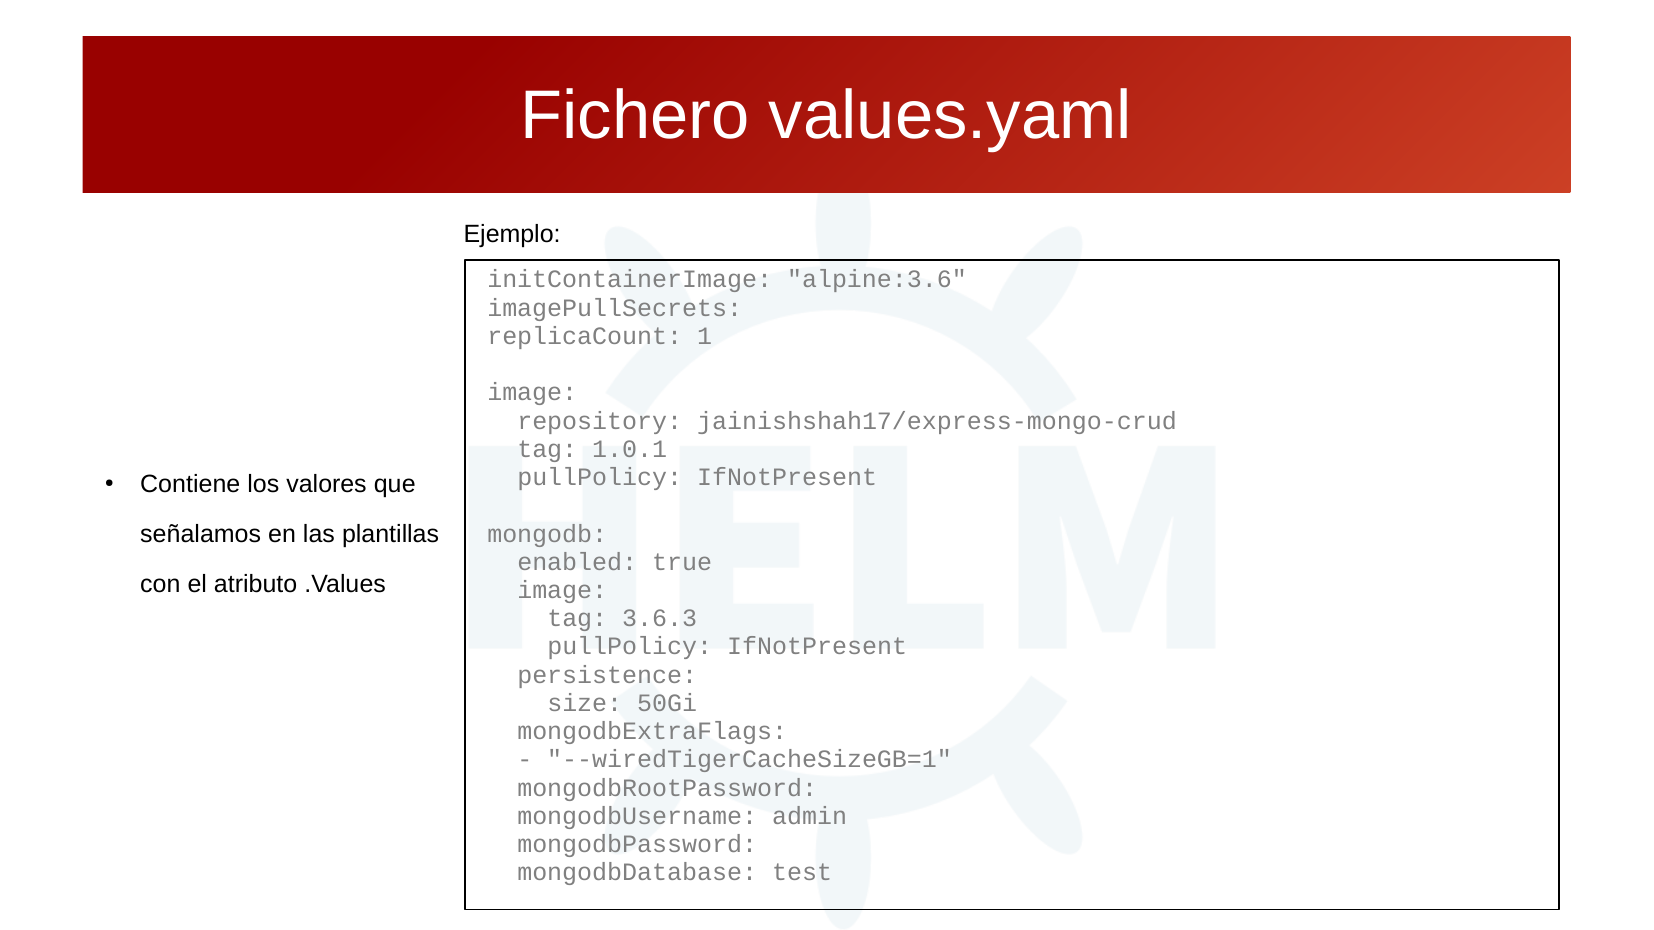

# Fichero values.yaml
 			 Ejemplo:
Contiene los valores que
señalamos en las plantillas
con el atributo .Values
initContainerImage: "alpine:3.6"
imagePullSecrets:
replicaCount: 1
image:
 repository: jainishshah17/express-mongo-crud
 tag: 1.0.1
 pullPolicy: IfNotPresent
mongodb:
 enabled: true
 image:
 tag: 3.6.3
 pullPolicy: IfNotPresent
 persistence:
 size: 50Gi
 mongodbExtraFlags:
 - "--wiredTigerCacheSizeGB=1"
 mongodbRootPassword:
 mongodbUsername: admin
 mongodbPassword:
 mongodbDatabase: test